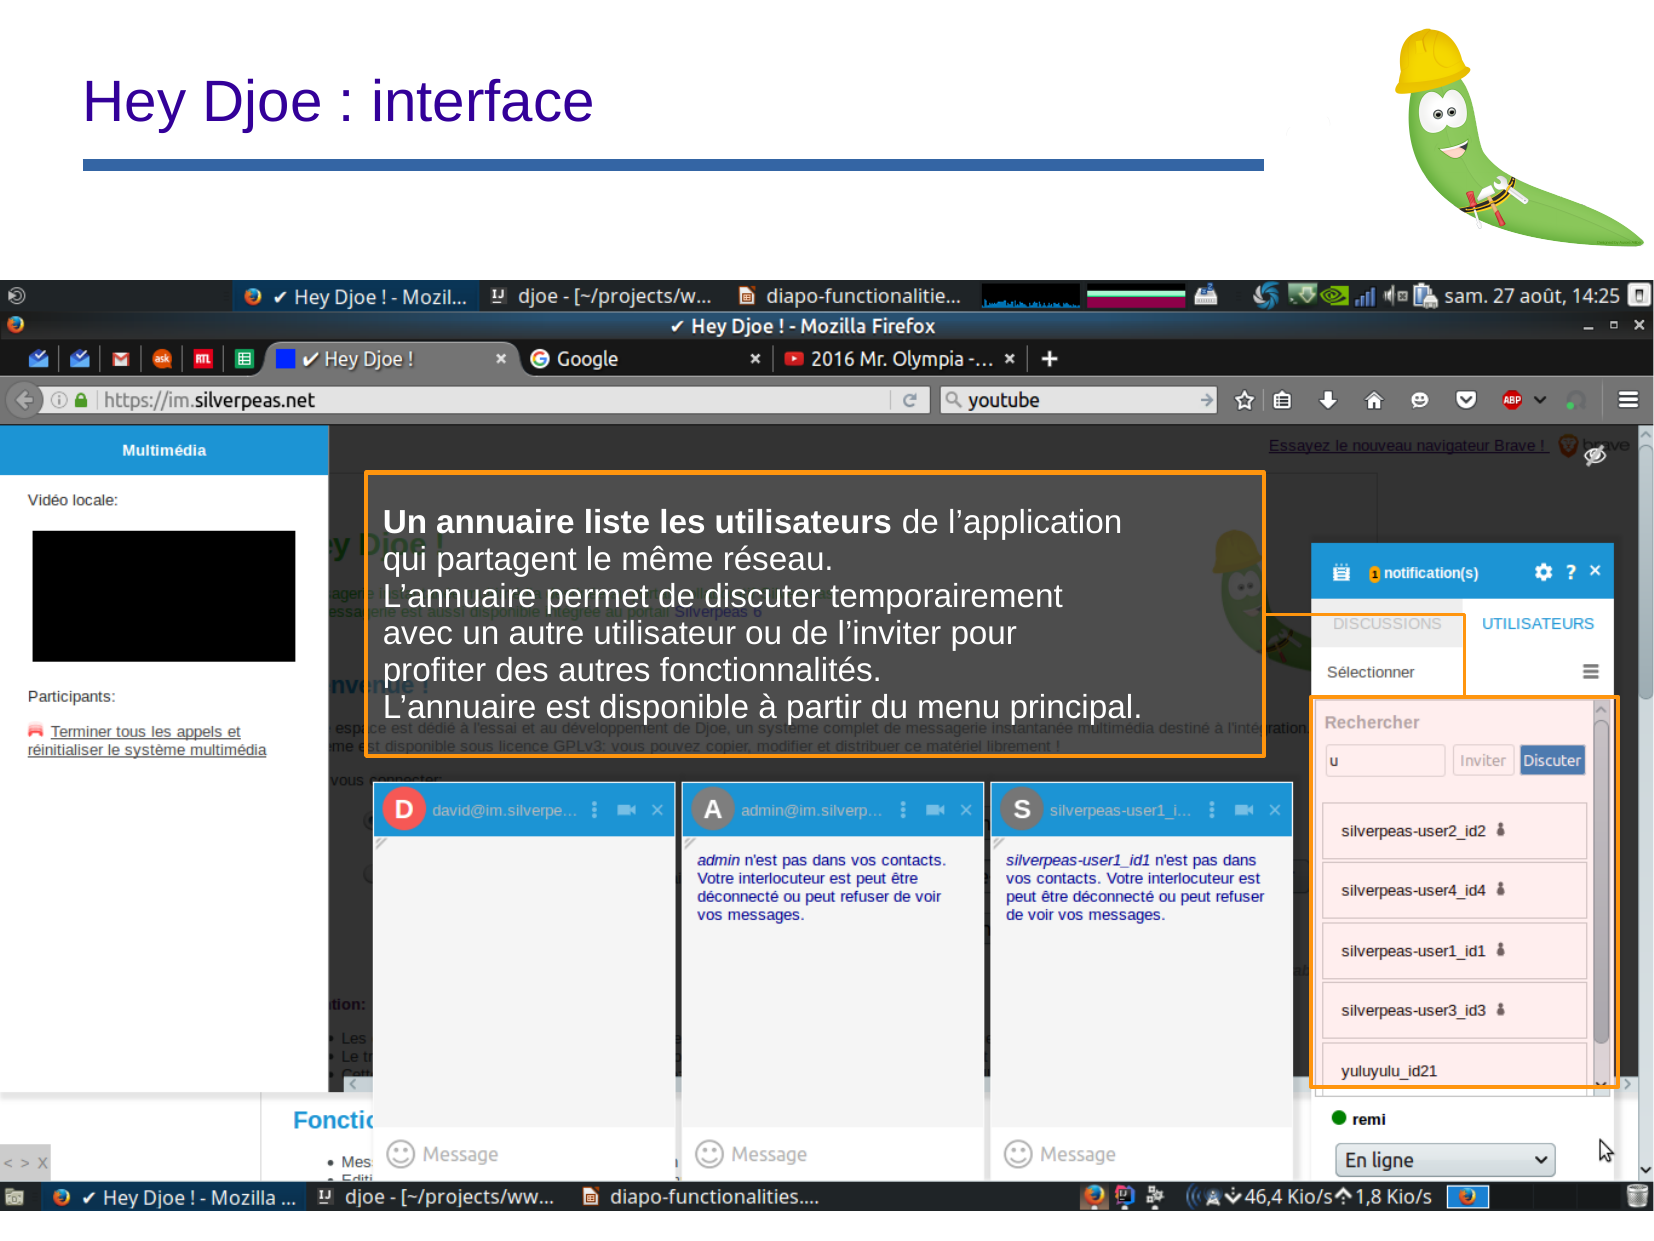

# Hey Djoe : interface
Un annuaire liste les utilisateurs de l’application
qui partagent le même réseau.
L’annuaire permet de discuter temporairement
avec un autre utilisateur ou de l’inviter pour
profiter des autres fonctionnalités.
L’annuaire est disponible à partir du menu principal.
17